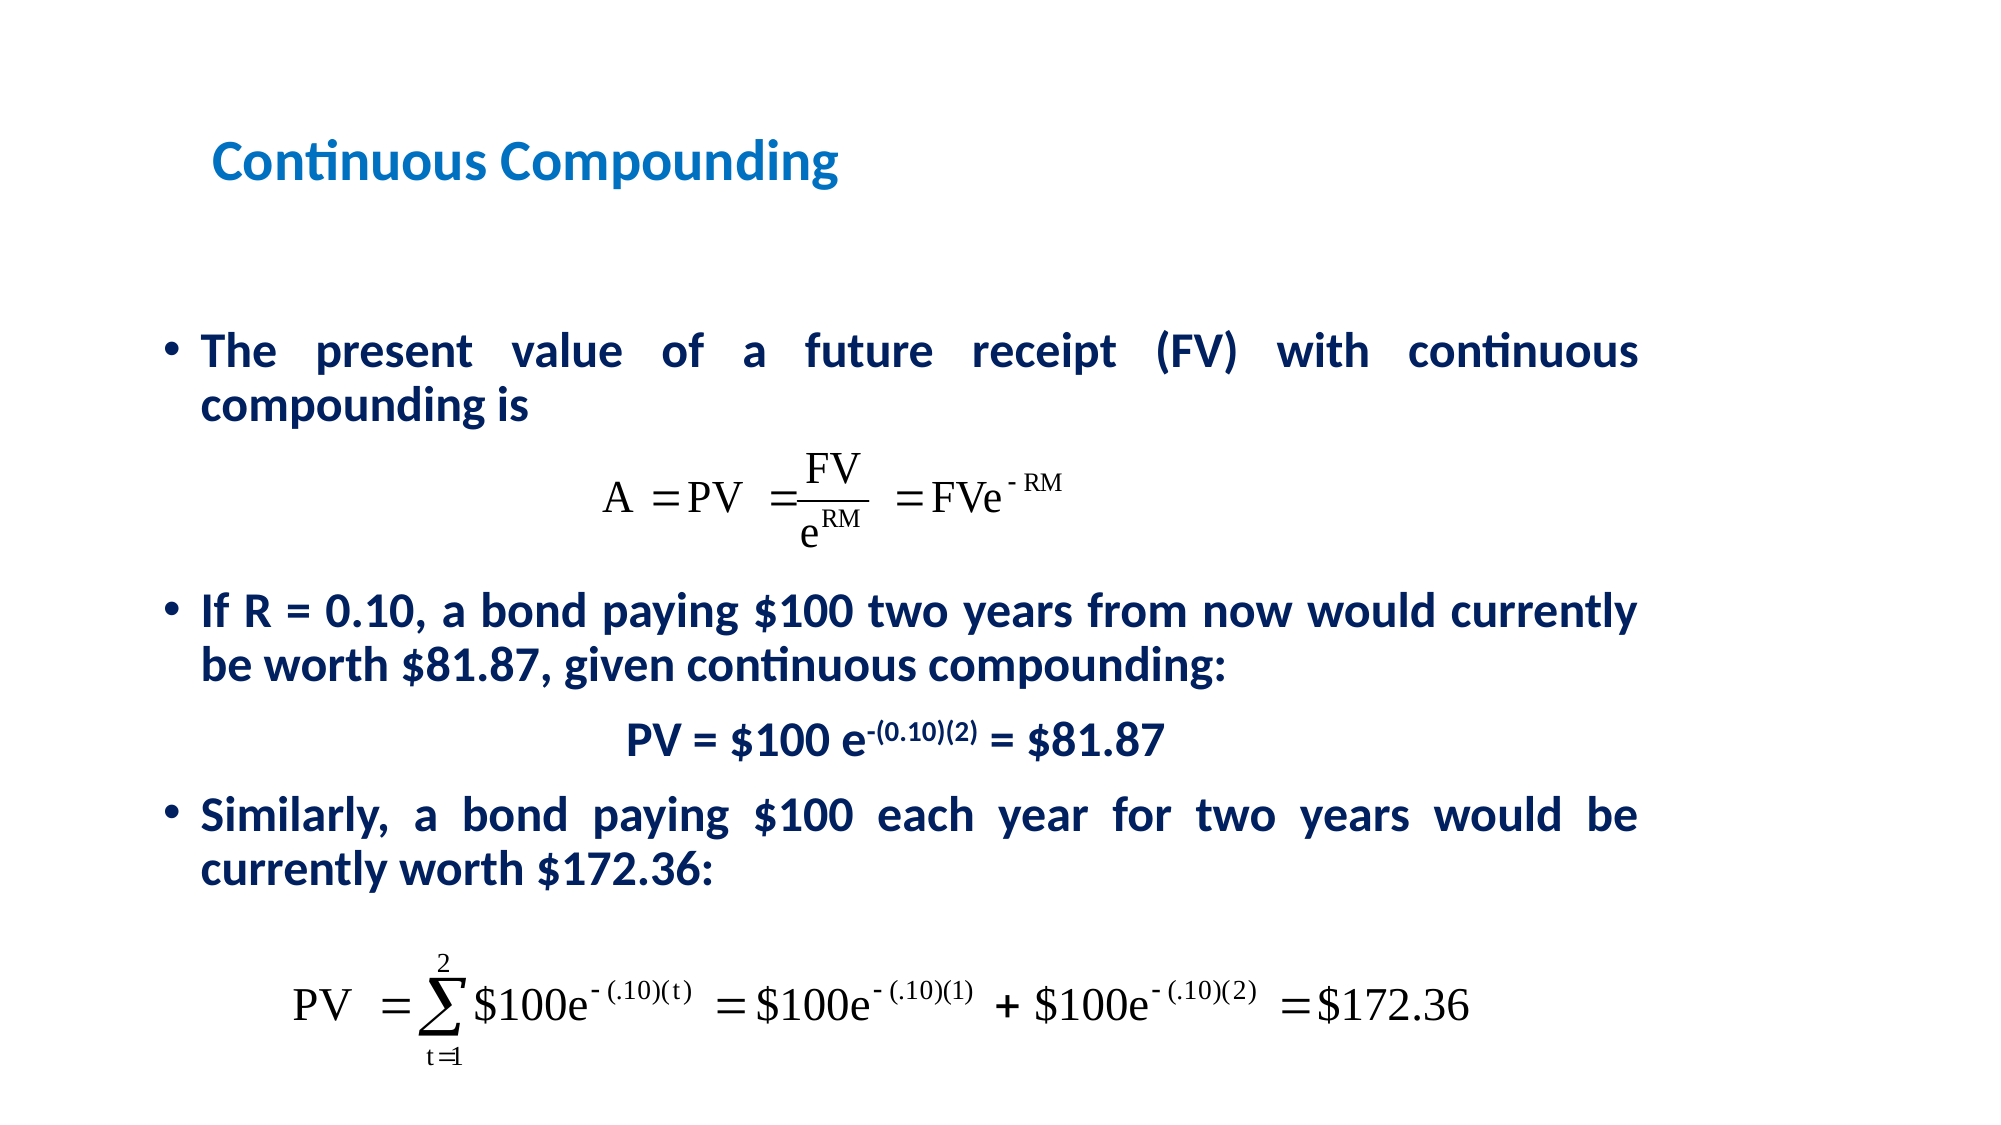

Continuous Compounding
# The present value of a future receipt (FV) with continuous compounding is
If R = 0.10, a bond paying $100 two years from now would currently be worth $81.87, given continuous compounding:
PV = $100 e-(0.10)(2) = $81.87
Similarly, a bond paying $100 each year for two years would be currently worth $172.36: